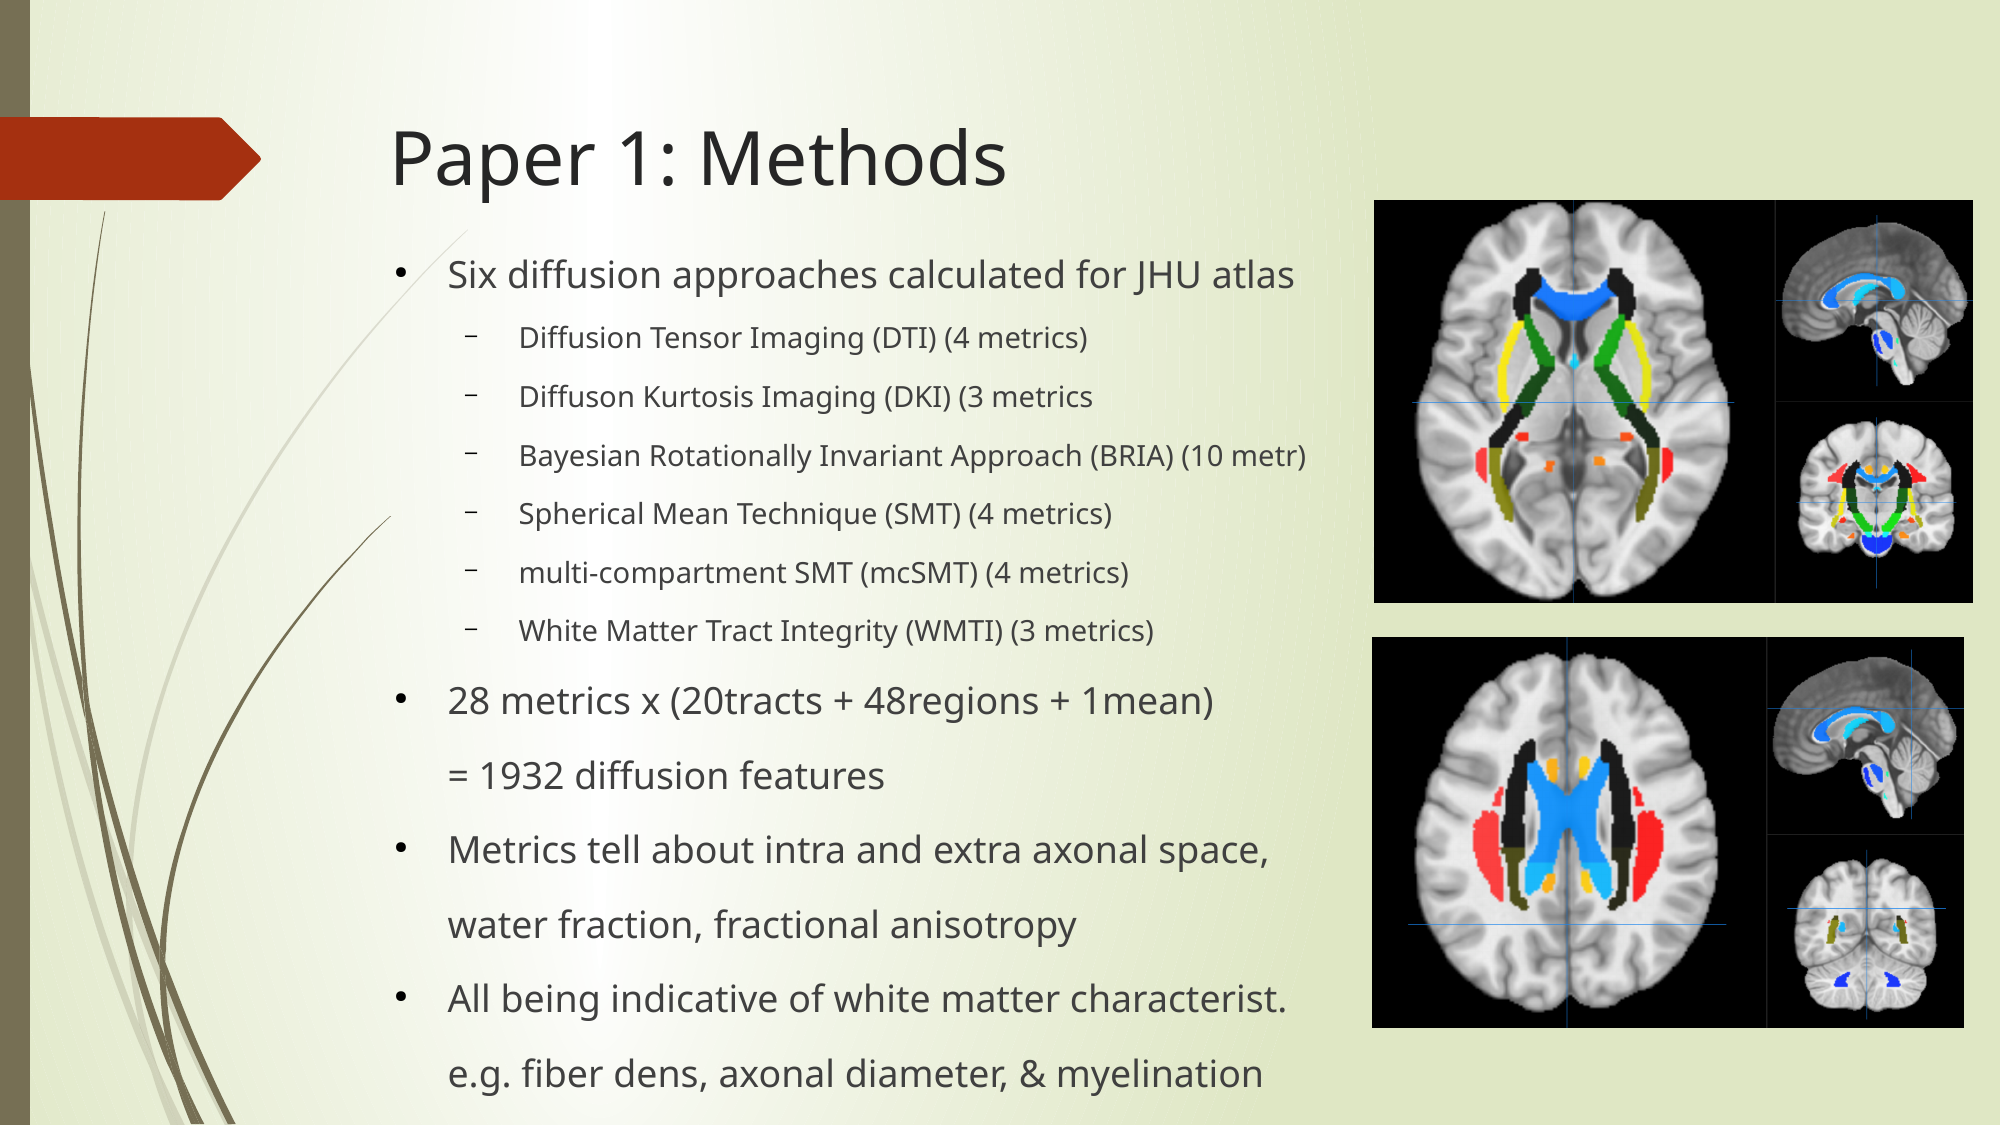

# Paper 1: Methods
Six diffusion approaches calculated for JHU atlas
Diffusion Tensor Imaging (DTI) (4 metrics)
Diffuson Kurtosis Imaging (DKI) (3 metrics
Bayesian Rotationally Invariant Approach (BRIA) (10 metr)
Spherical Mean Technique (SMT) (4 metrics)
multi-compartment SMT (mcSMT) (4 metrics)
White Matter Tract Integrity (WMTI) (3 metrics)
28 metrics x (20tracts + 48regions + 1mean)
= 1932 diffusion features
Metrics tell about intra and extra axonal space,
water fraction, fractional anisotropy
All being indicative of white matter characterist.
e.g. fiber dens, axonal diameter, & myelination